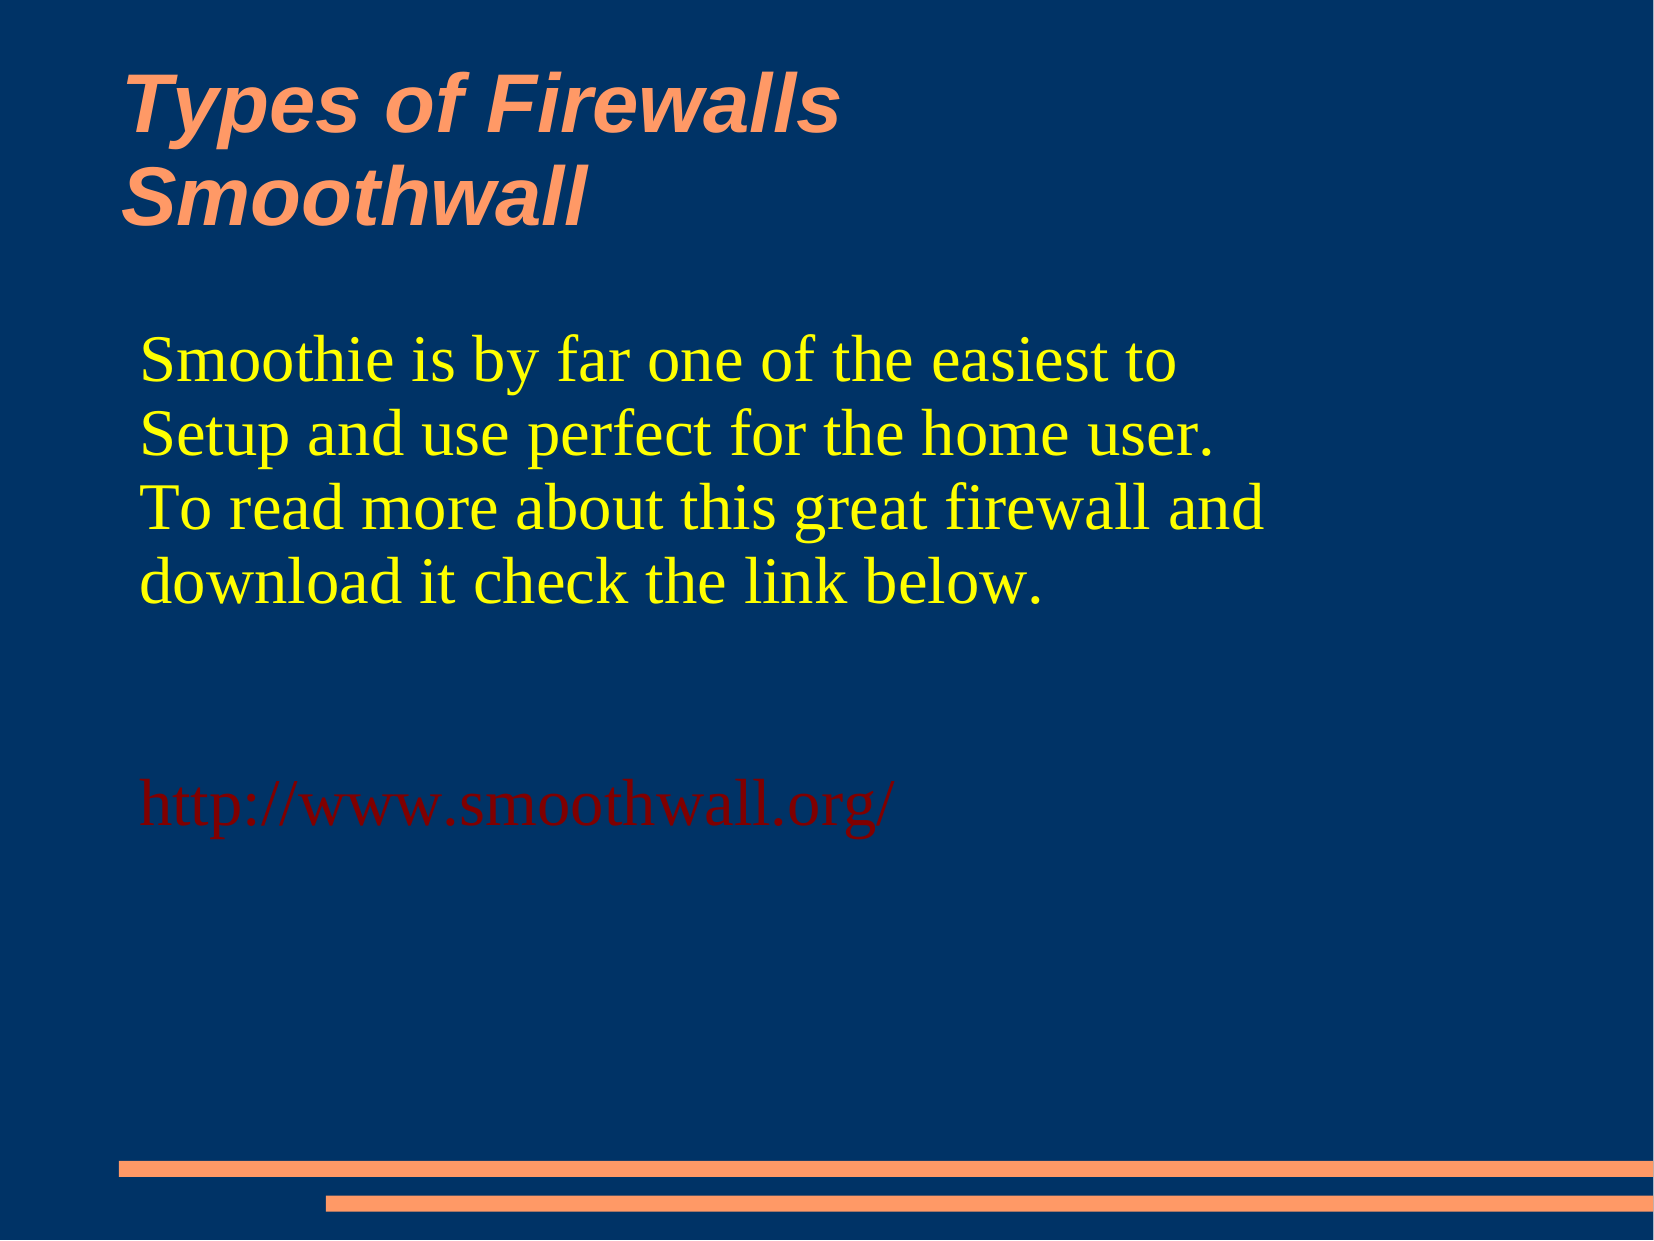

# Types of Firewalls Smoothwall
Smoothie is by far one of the easiest to
Setup and use perfect for the home user.
To read more about this great firewall and
download it check the link below.
http://www.smoothwall.org/